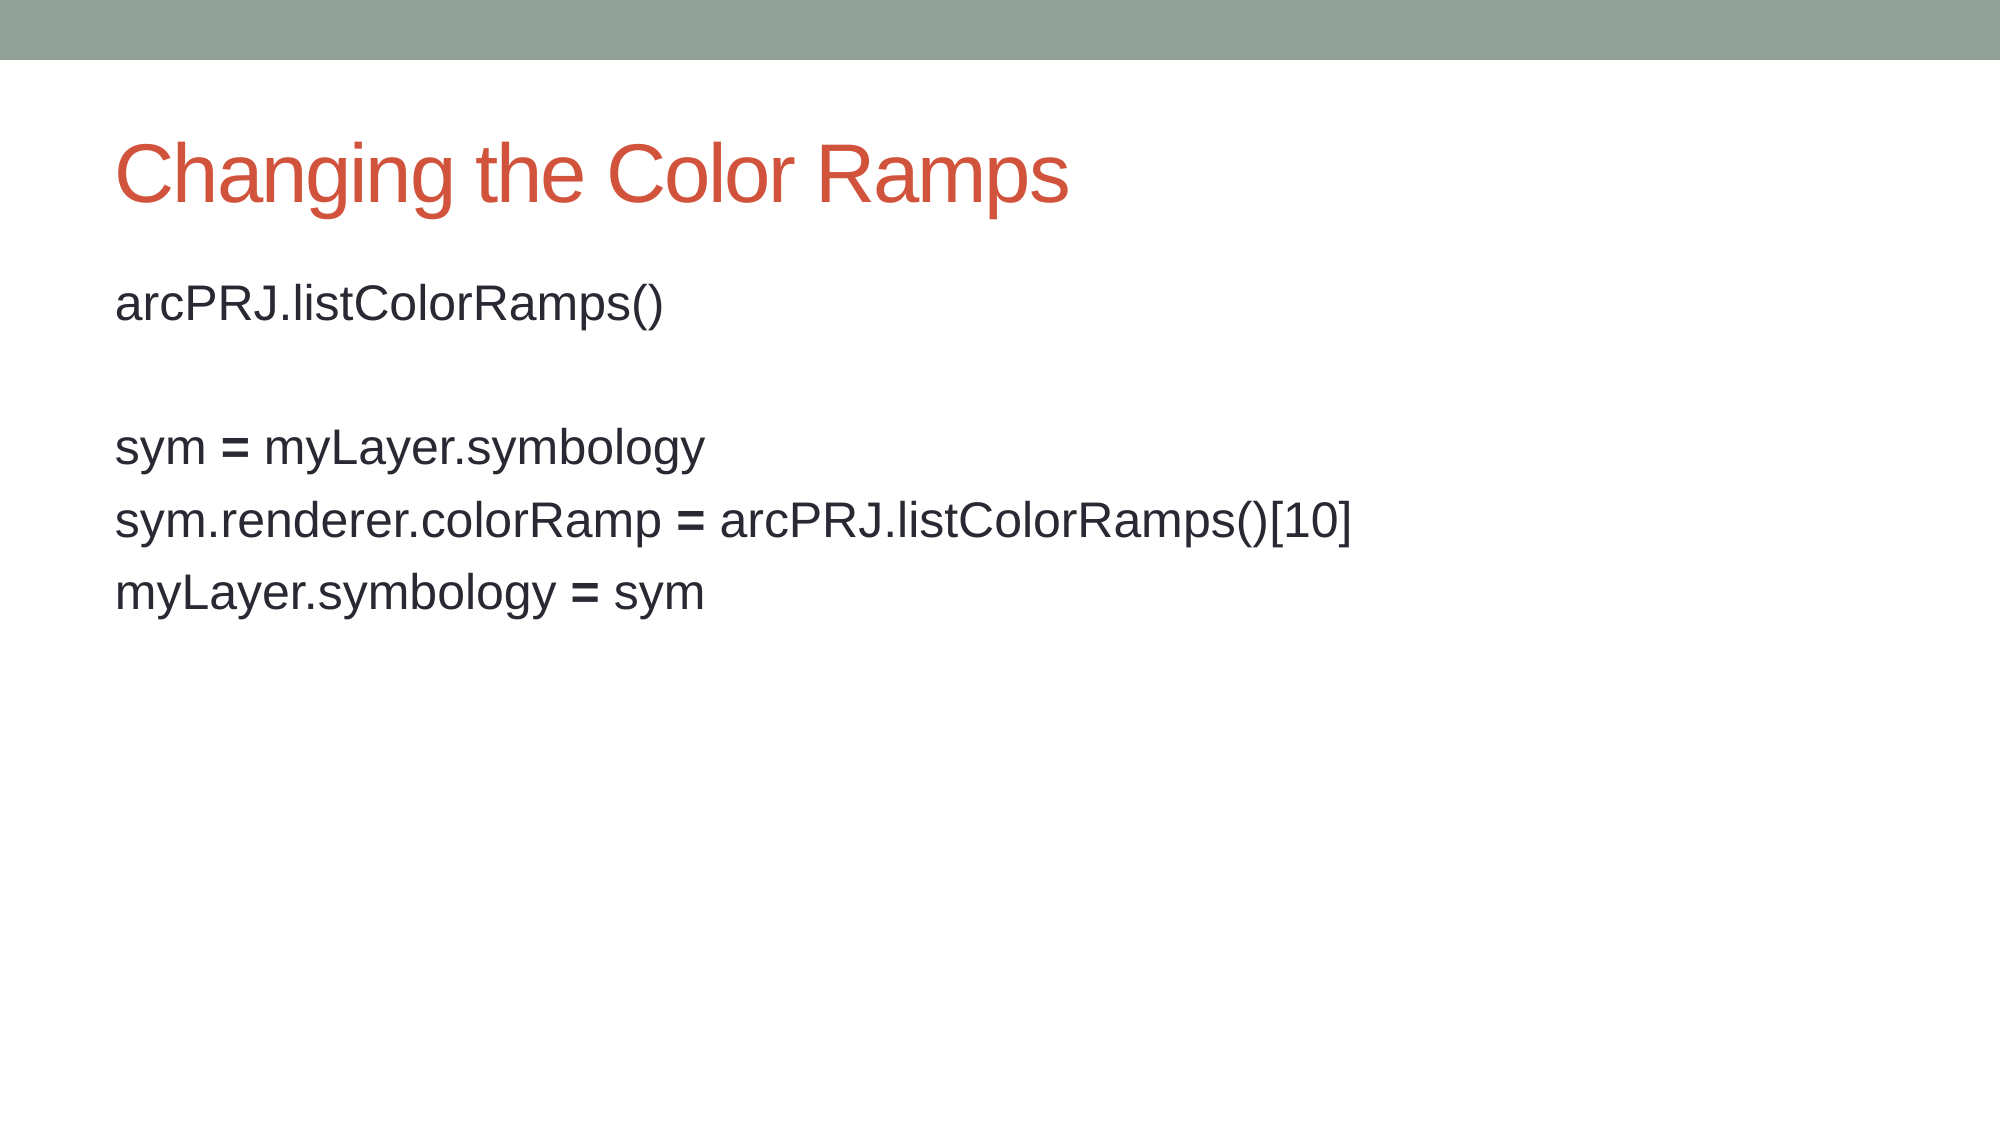

# Changing the Color Ramps
arcPRJ.listColorRamps()
sym = myLayer.symbology
sym.renderer.colorRamp = arcPRJ.listColorRamps()[10]
myLayer.symbology = sym